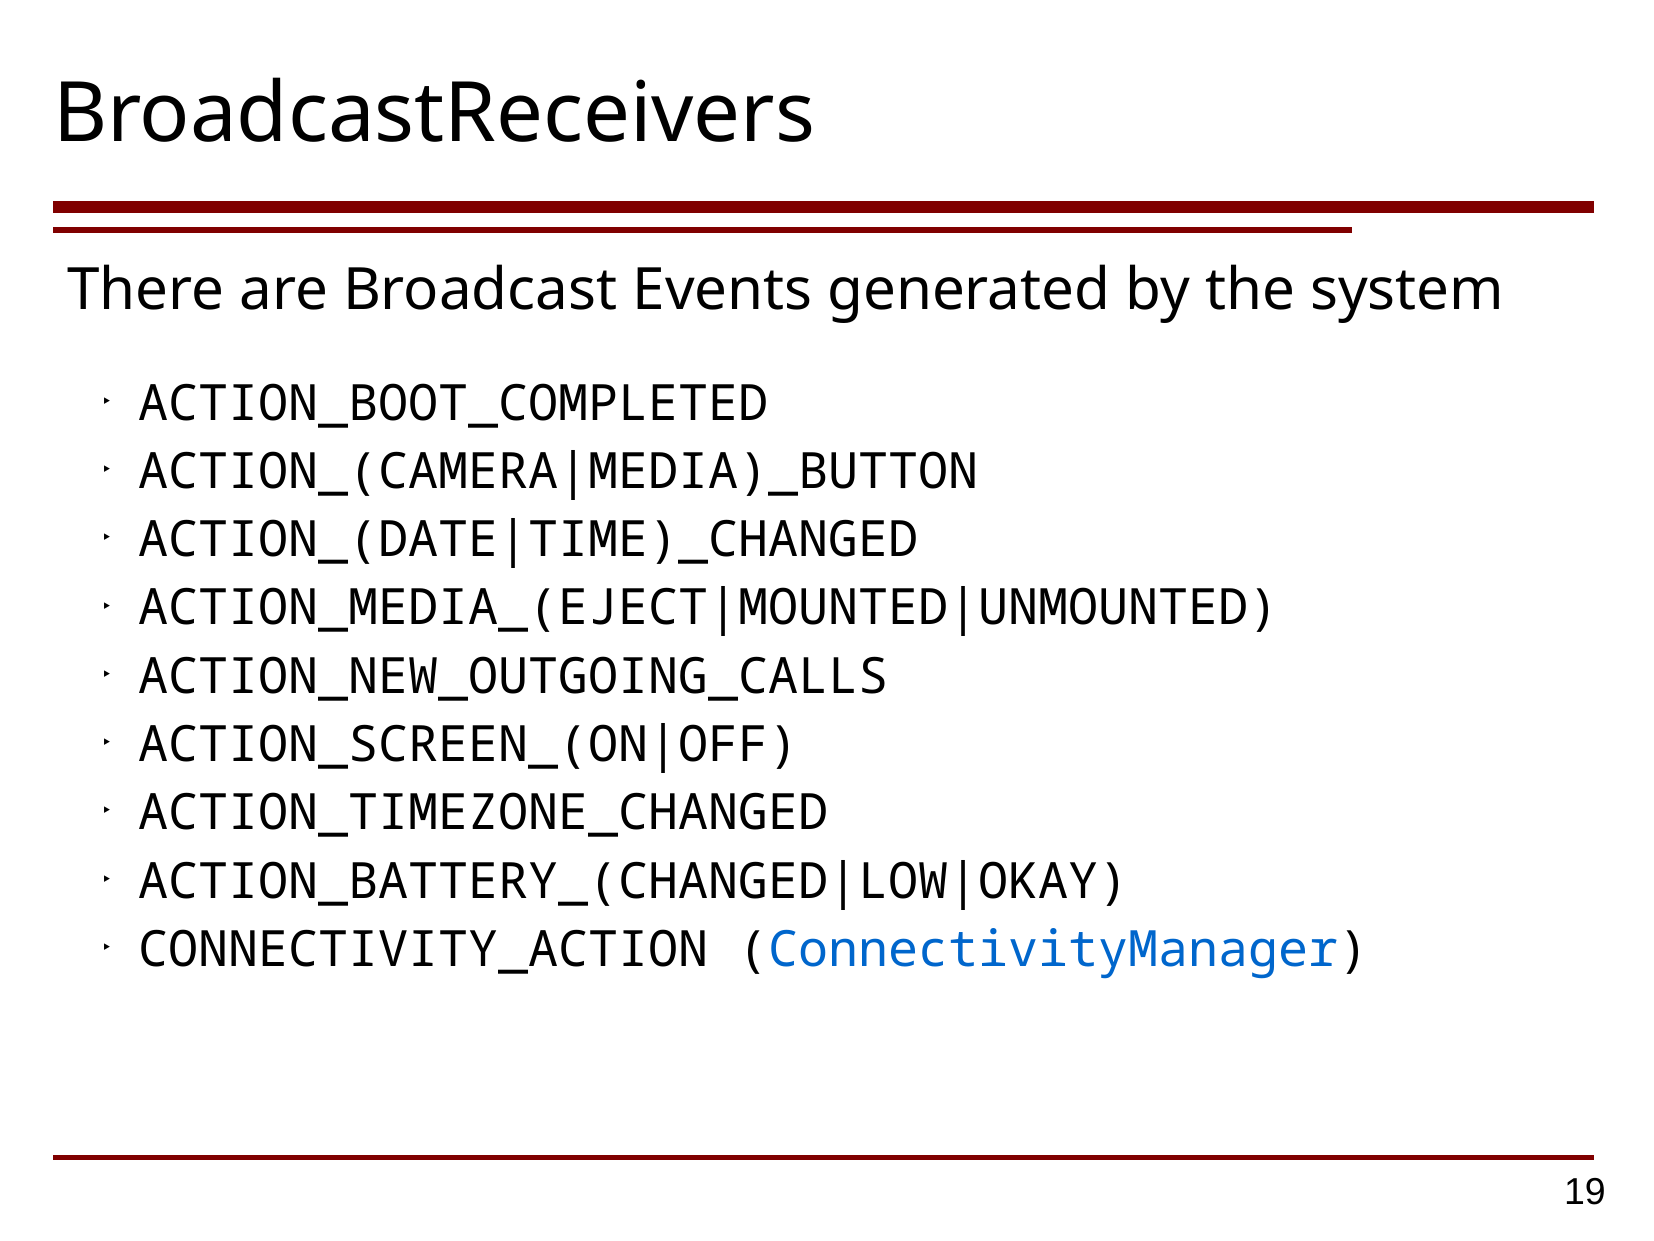

# BroadcastReceivers
There are Broadcast Events generated by the system
ACTION_BOOT_COMPLETED
ACTION_(CAMERA|MEDIA)_BUTTON
ACTION_(DATE|TIME)_CHANGED
ACTION_MEDIA_(EJECT|MOUNTED|UNMOUNTED)
ACTION_NEW_OUTGOING_CALLS
ACTION_SCREEN_(ON|OFF)
ACTION_TIMEZONE_CHANGED
ACTION_BATTERY_(CHANGED|LOW|OKAY)
CONNECTIVITY_ACTION (ConnectivityManager)